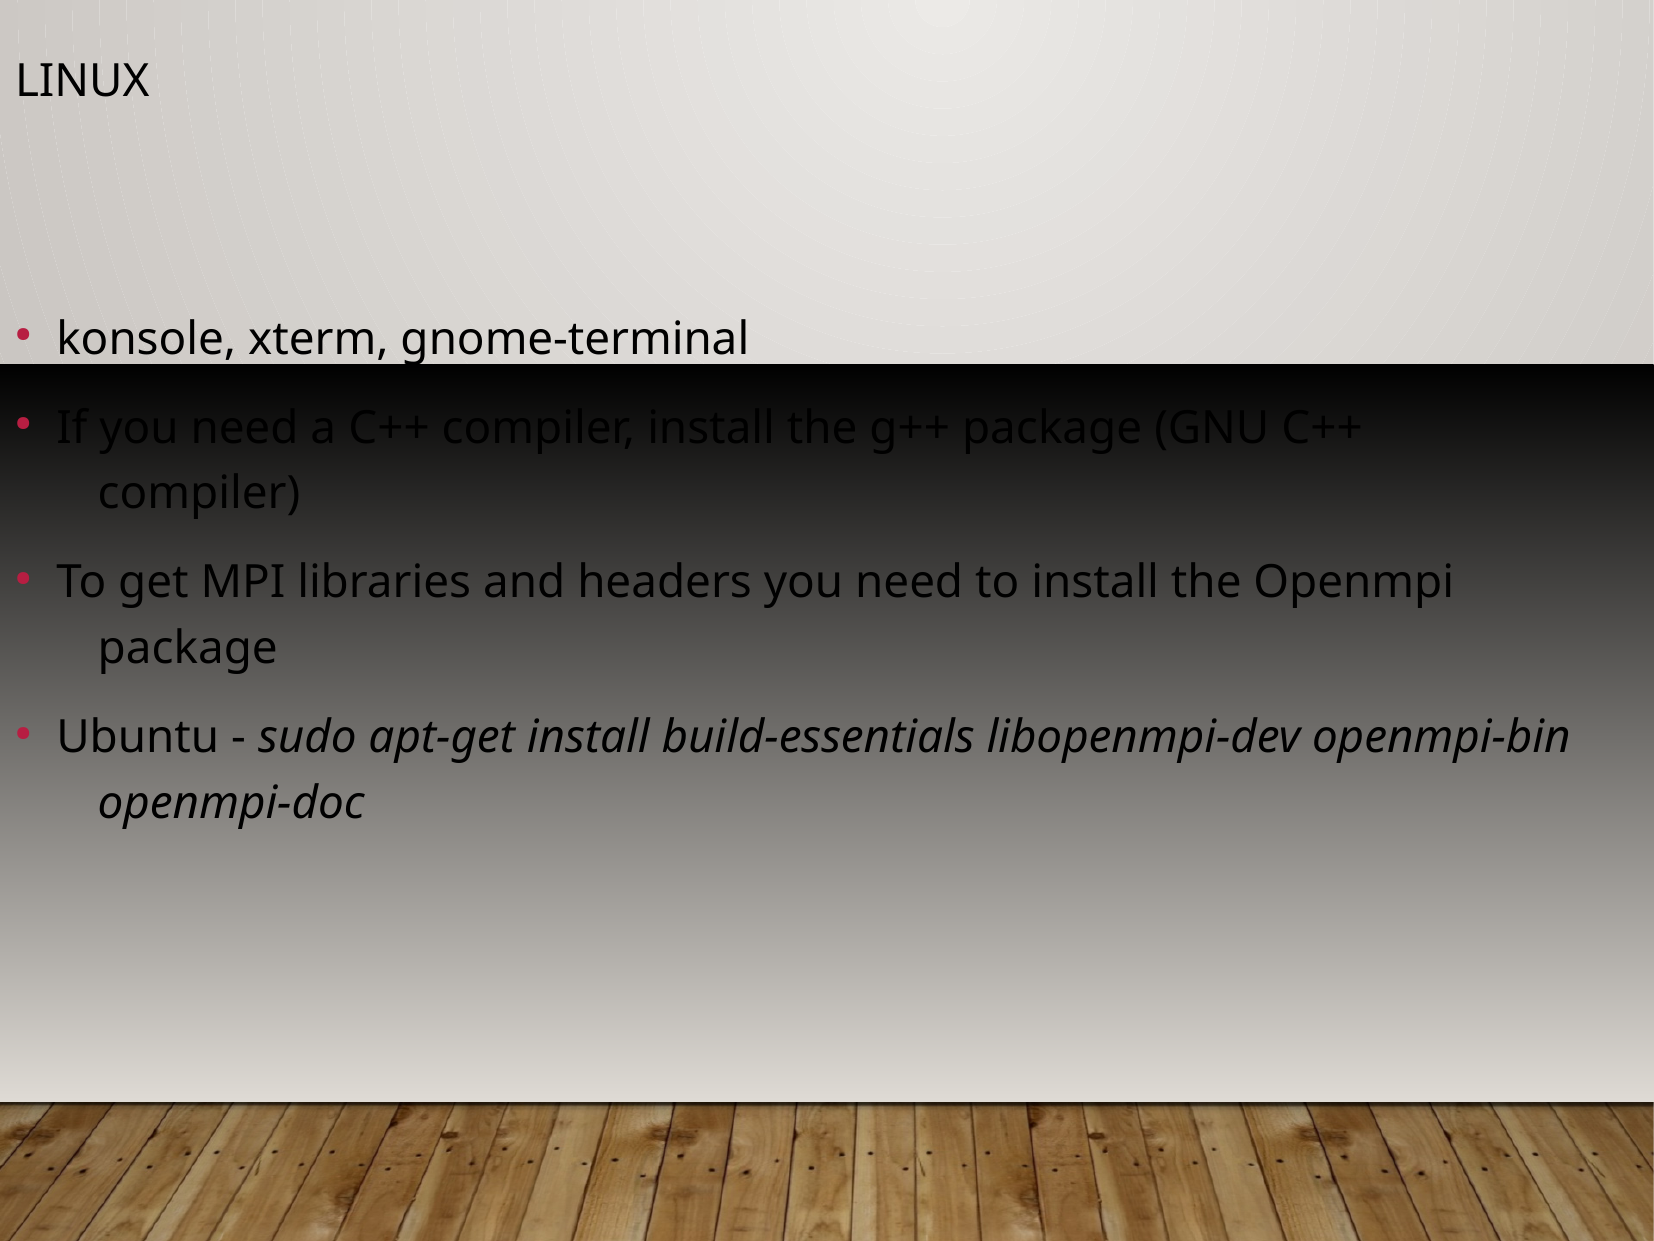

# Linux
konsole, xterm, gnome-terminal
If you need a C++ compiler, install the g++ package (GNU C++ compiler)
To get MPI libraries and headers you need to install the Openmpi package
Ubuntu - sudo apt-get install build-essentials libopenmpi-dev openmpi-bin openmpi-doc